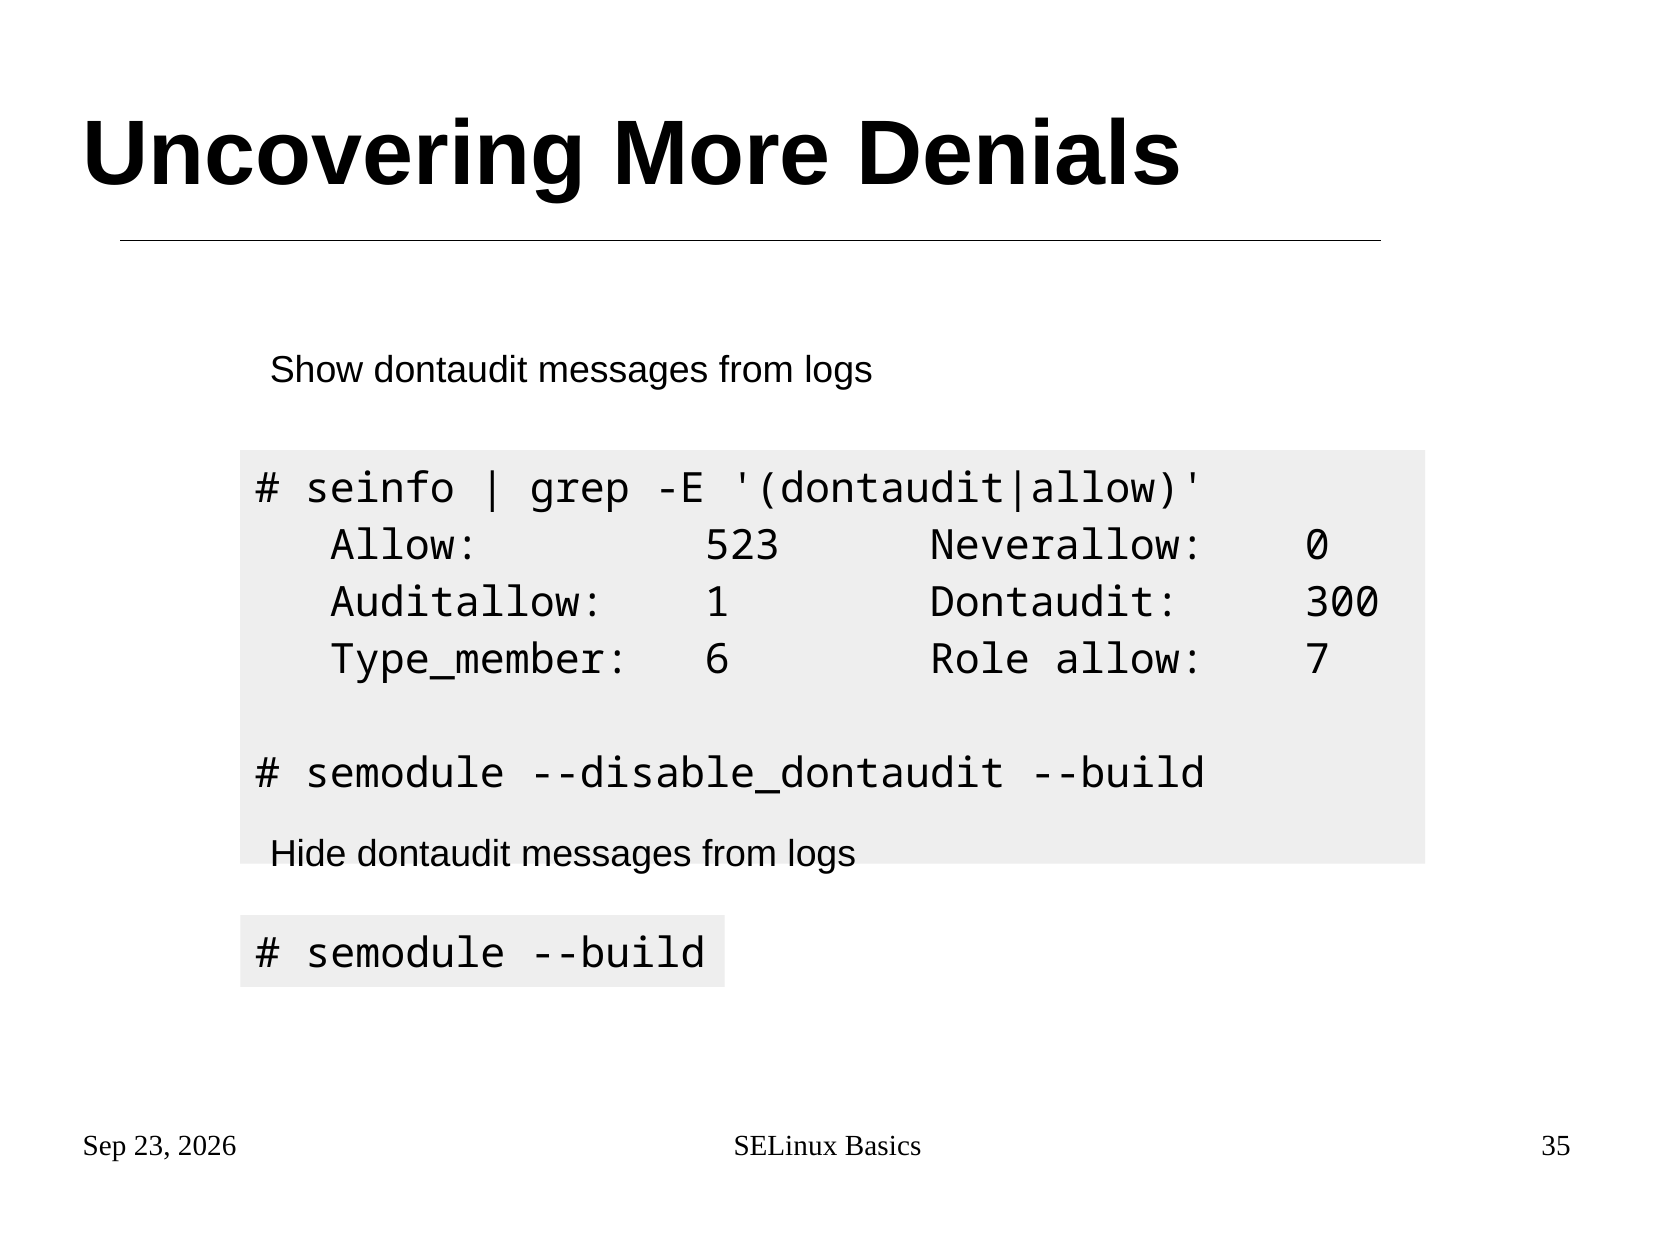

# Uncovering More Denials
Show dontaudit messages from logs
# seinfo | grep -E '(dontaudit|allow)'
	Allow:			523		Neverallow:		0
	Auditallow:		1			Dontaudit:		300
	Type_member:	6			Role allow:		7
# semodule --disable_dontaudit --build
Hide dontaudit messages from logs
# semodule --build
SELinux Basics
35